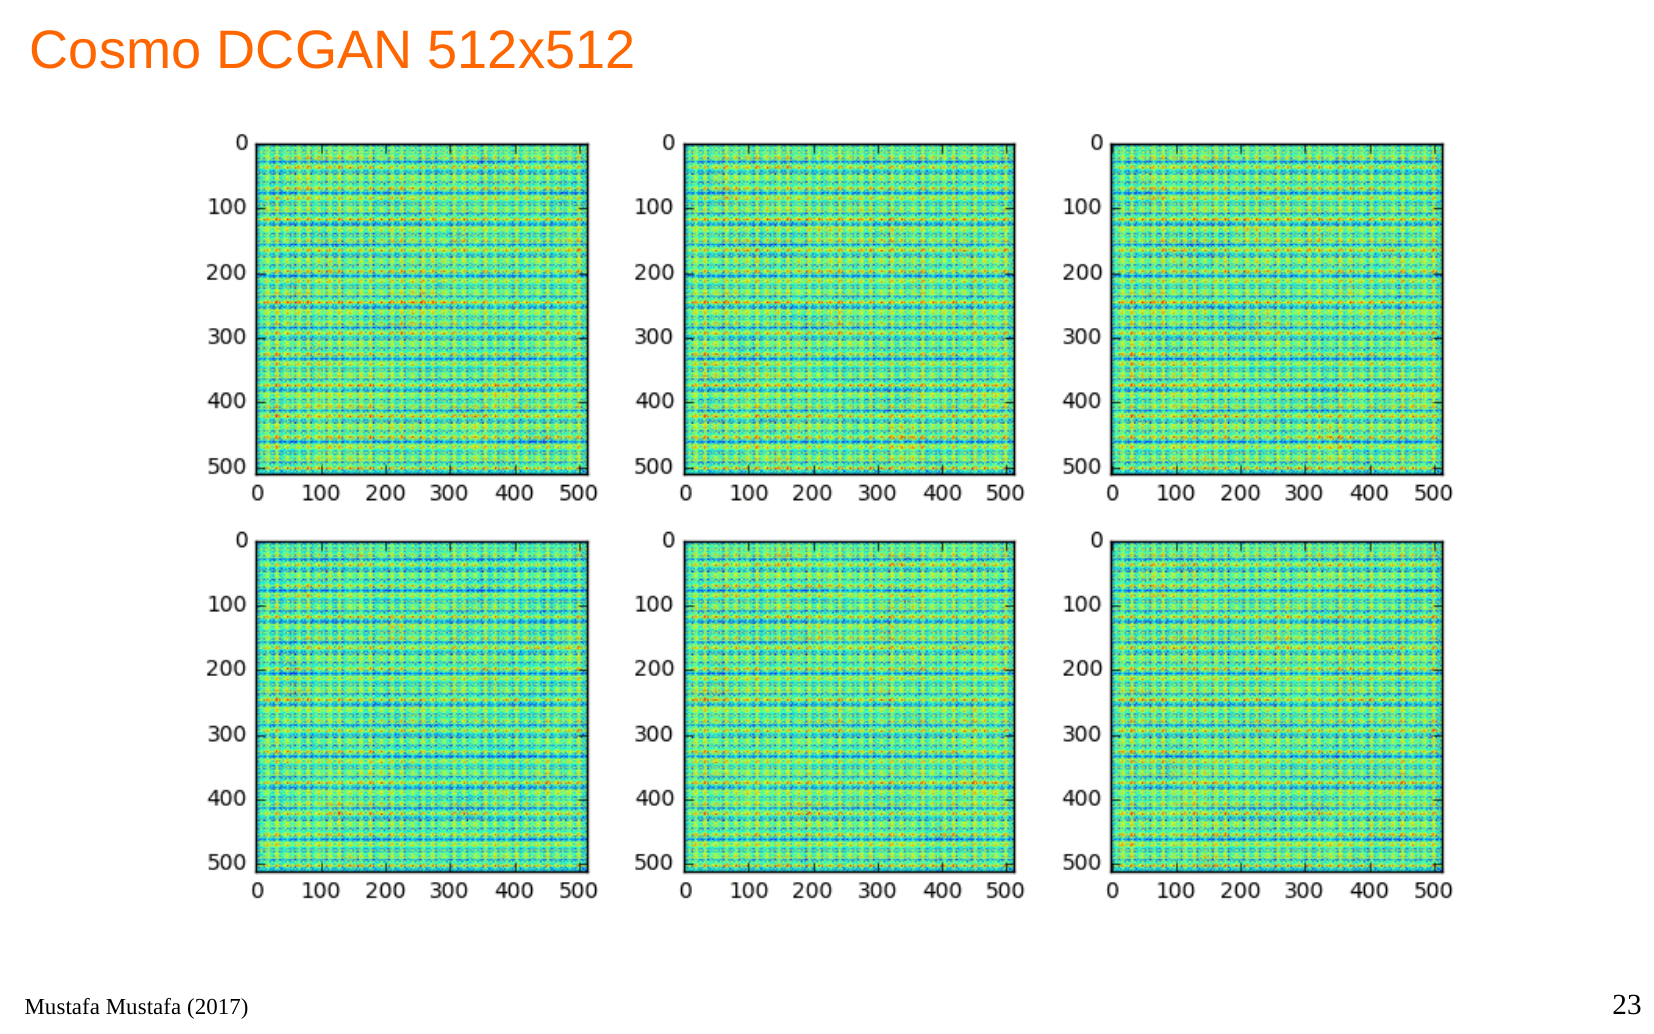

# Cosmo DCGAN 512x512
23
Mustafa Mustafa (2017)